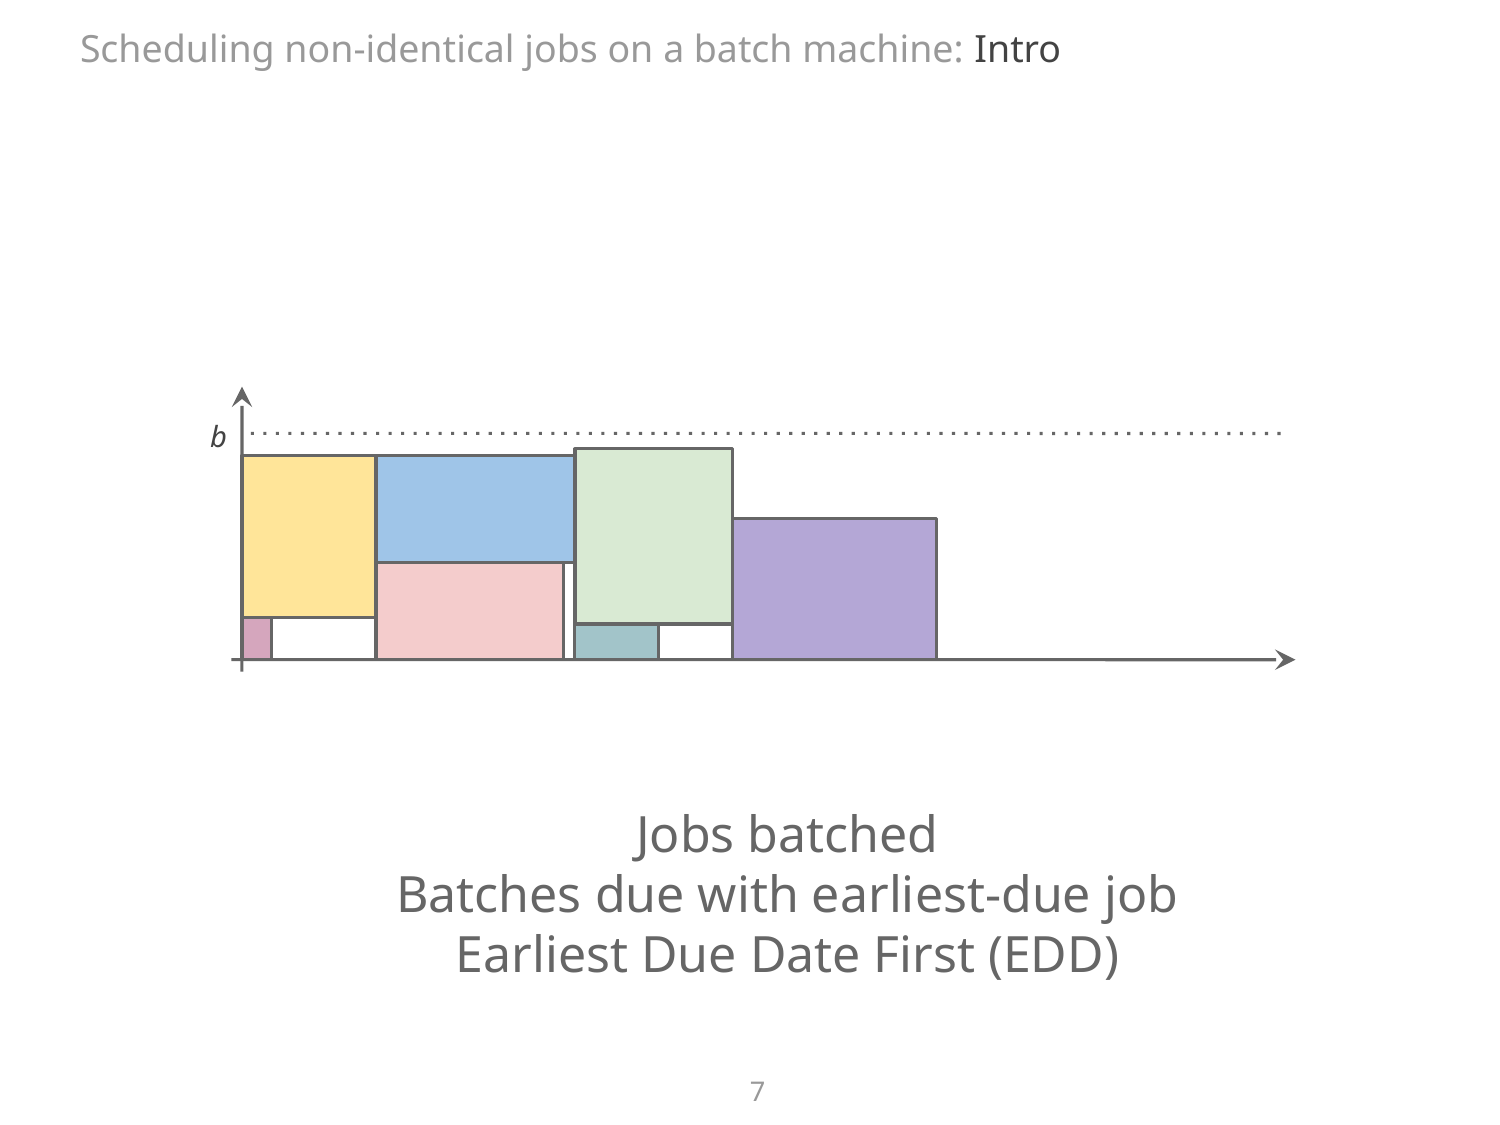

# Scheduling non-identical jobs on a batch machine: Intro
b
Jobs batched
Batches due with earliest-due job
Earliest Due Date First (EDD)